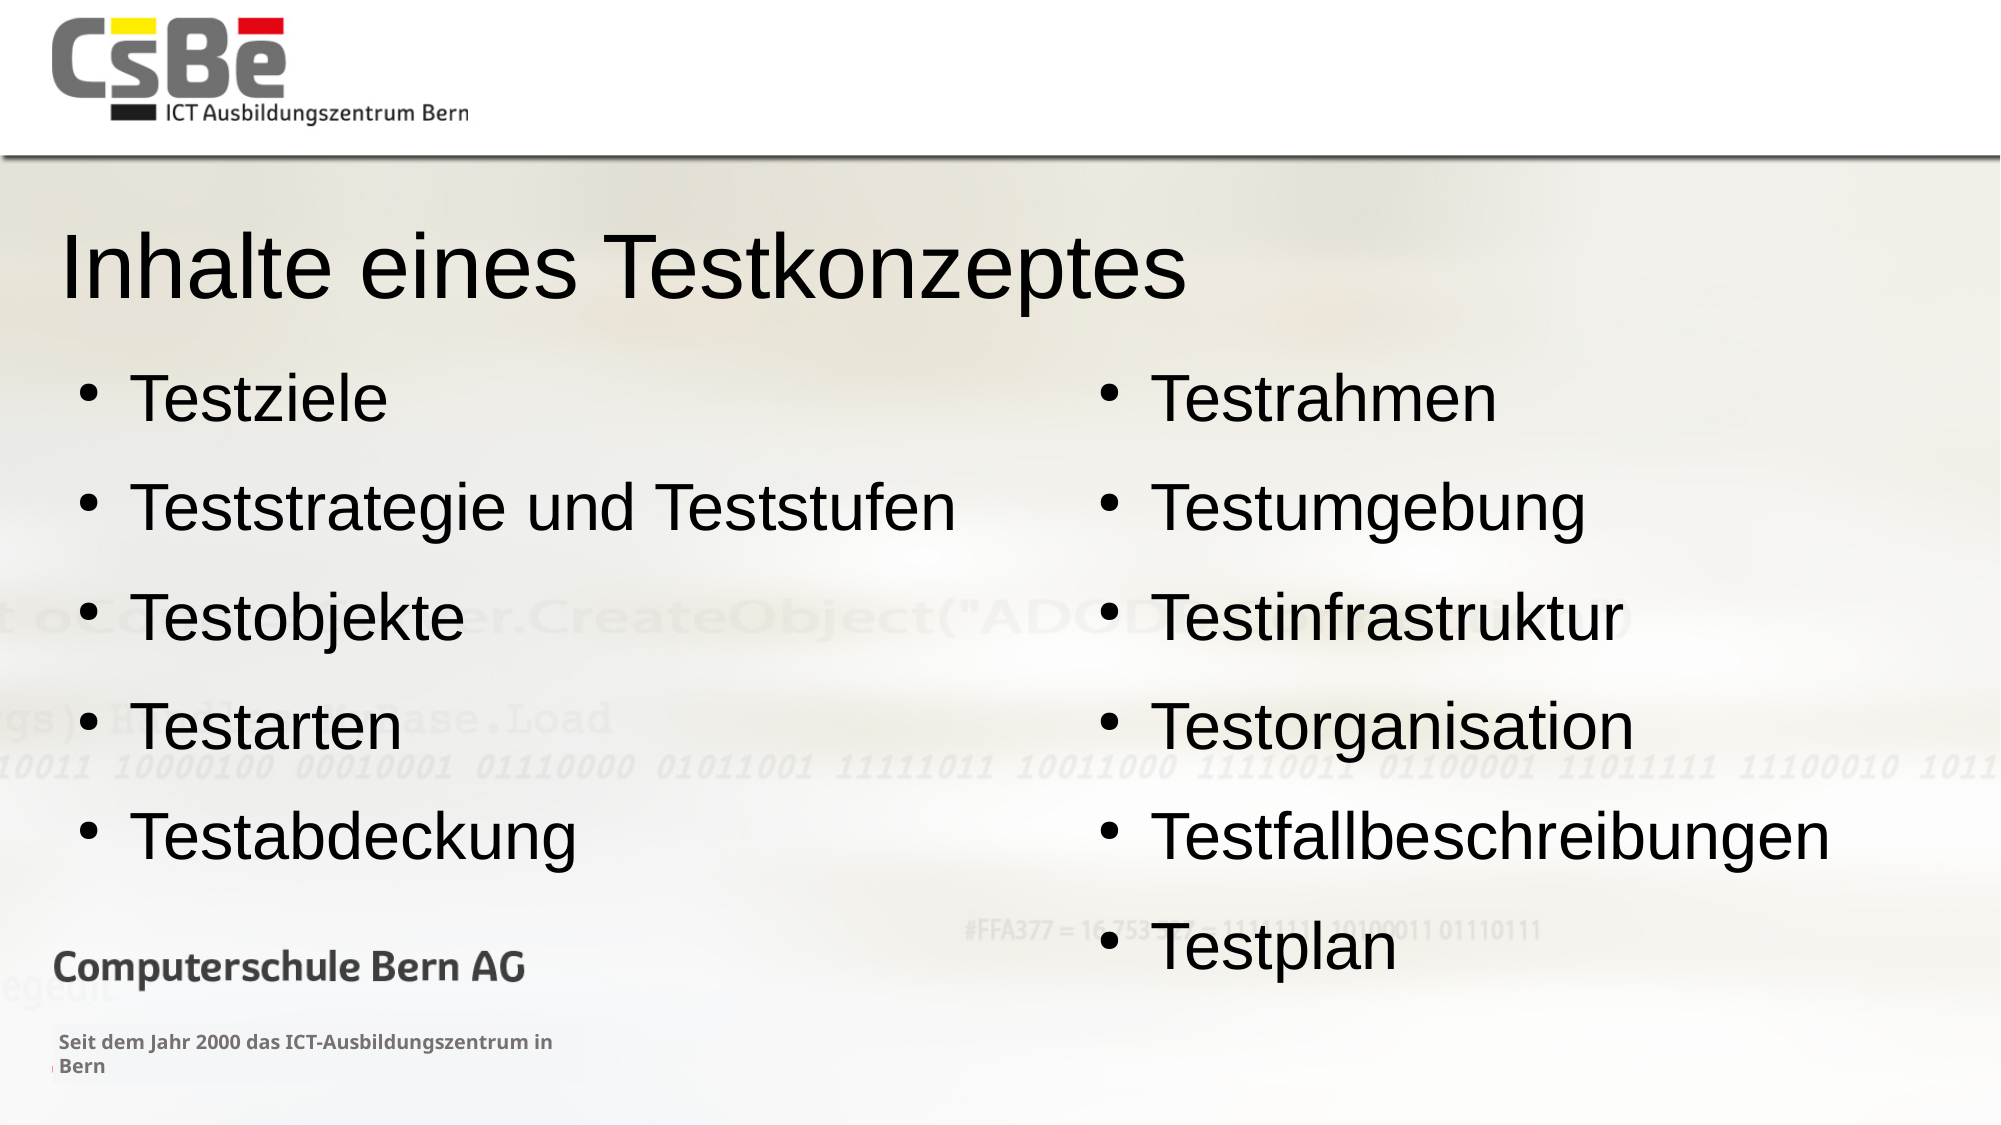

Inhalte eines Testkonzeptes
# Testziele
Teststrategie und Teststufen
Testobjekte
Testarten
Testabdeckung
Testrahmen
Testumgebung
Testinfrastruktur
Testorganisation
Testfallbeschreibungen
Testplan